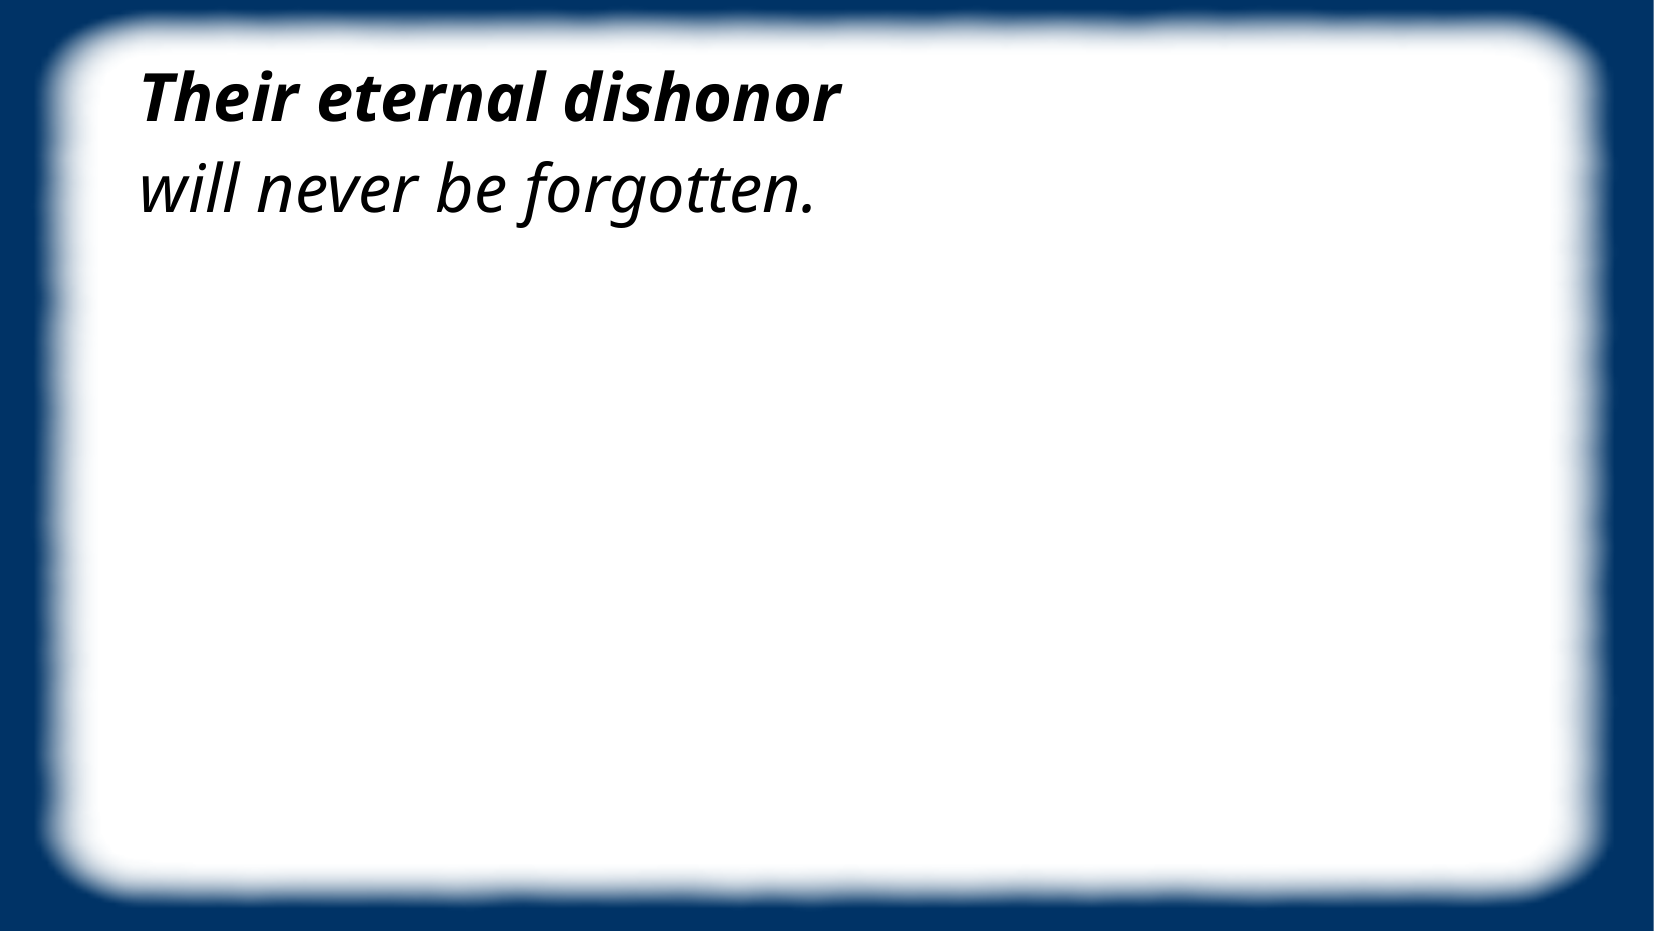

Their eternal dishonor
will never be forgotten.